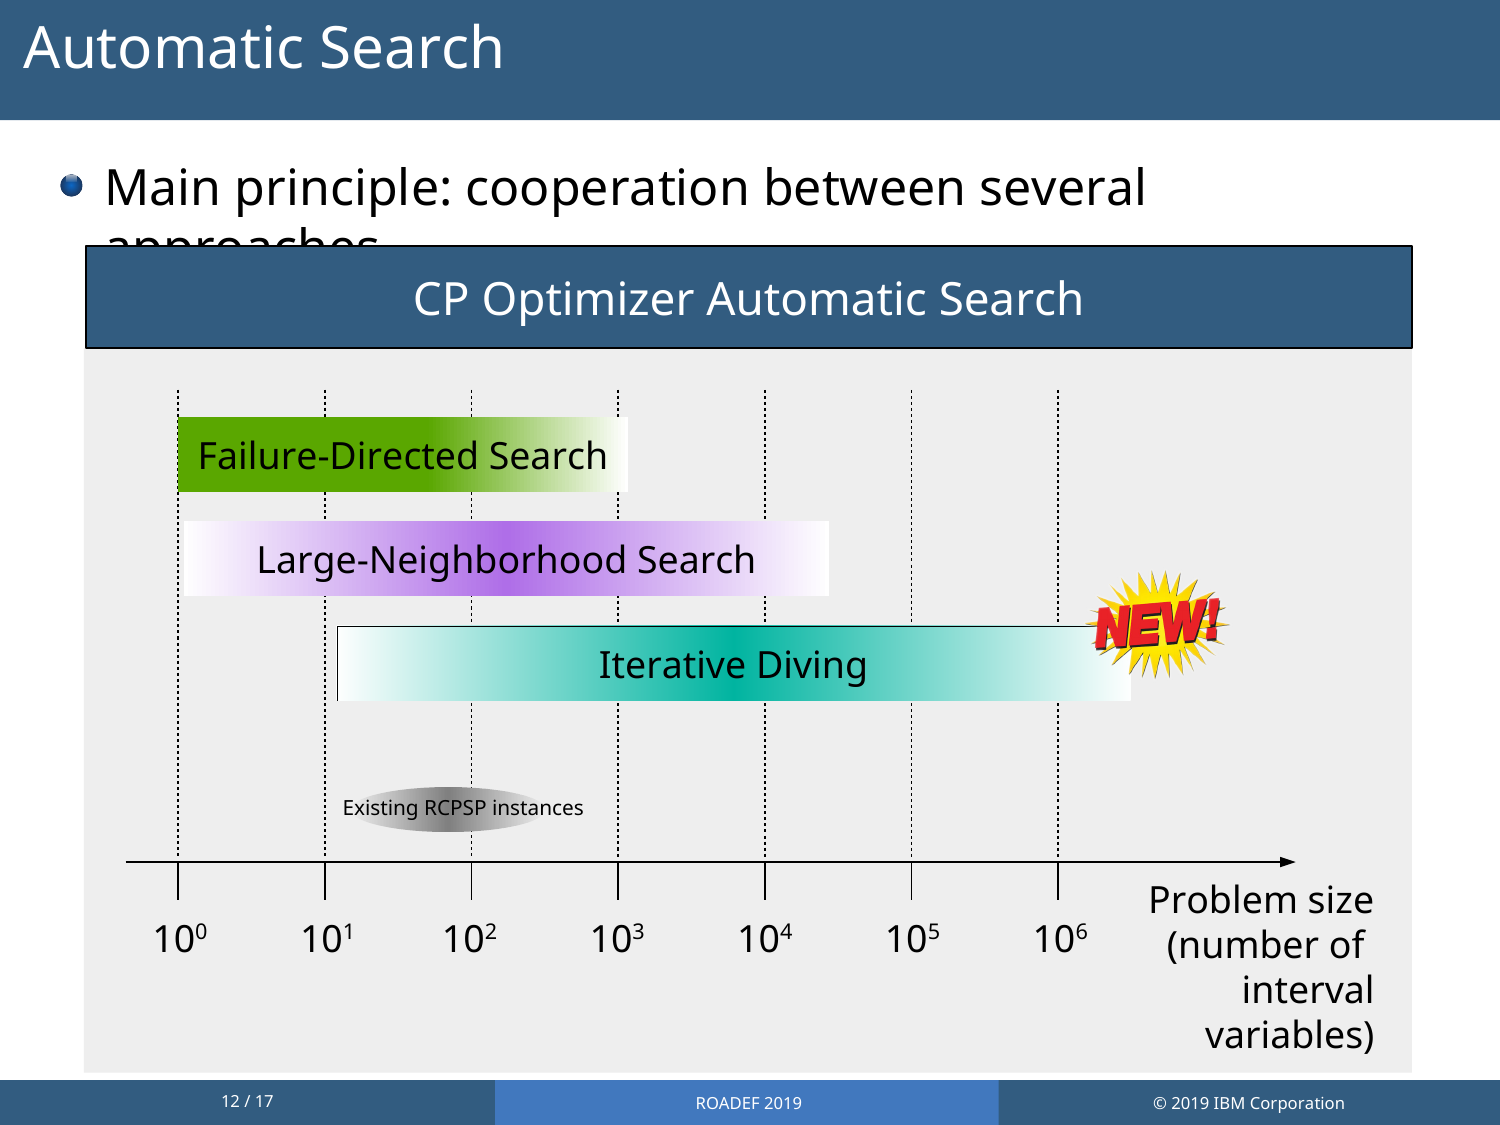

# Automatic Search
Main principle: cooperation between several approaches
CP Optimizer Automatic Search
Failure-Directed Search
Large-Neighborhood Search
Iterative Diving
Existing RCPSP instances
Problem size
(number of
interval
variables)
100
101
102
103
104
105
106